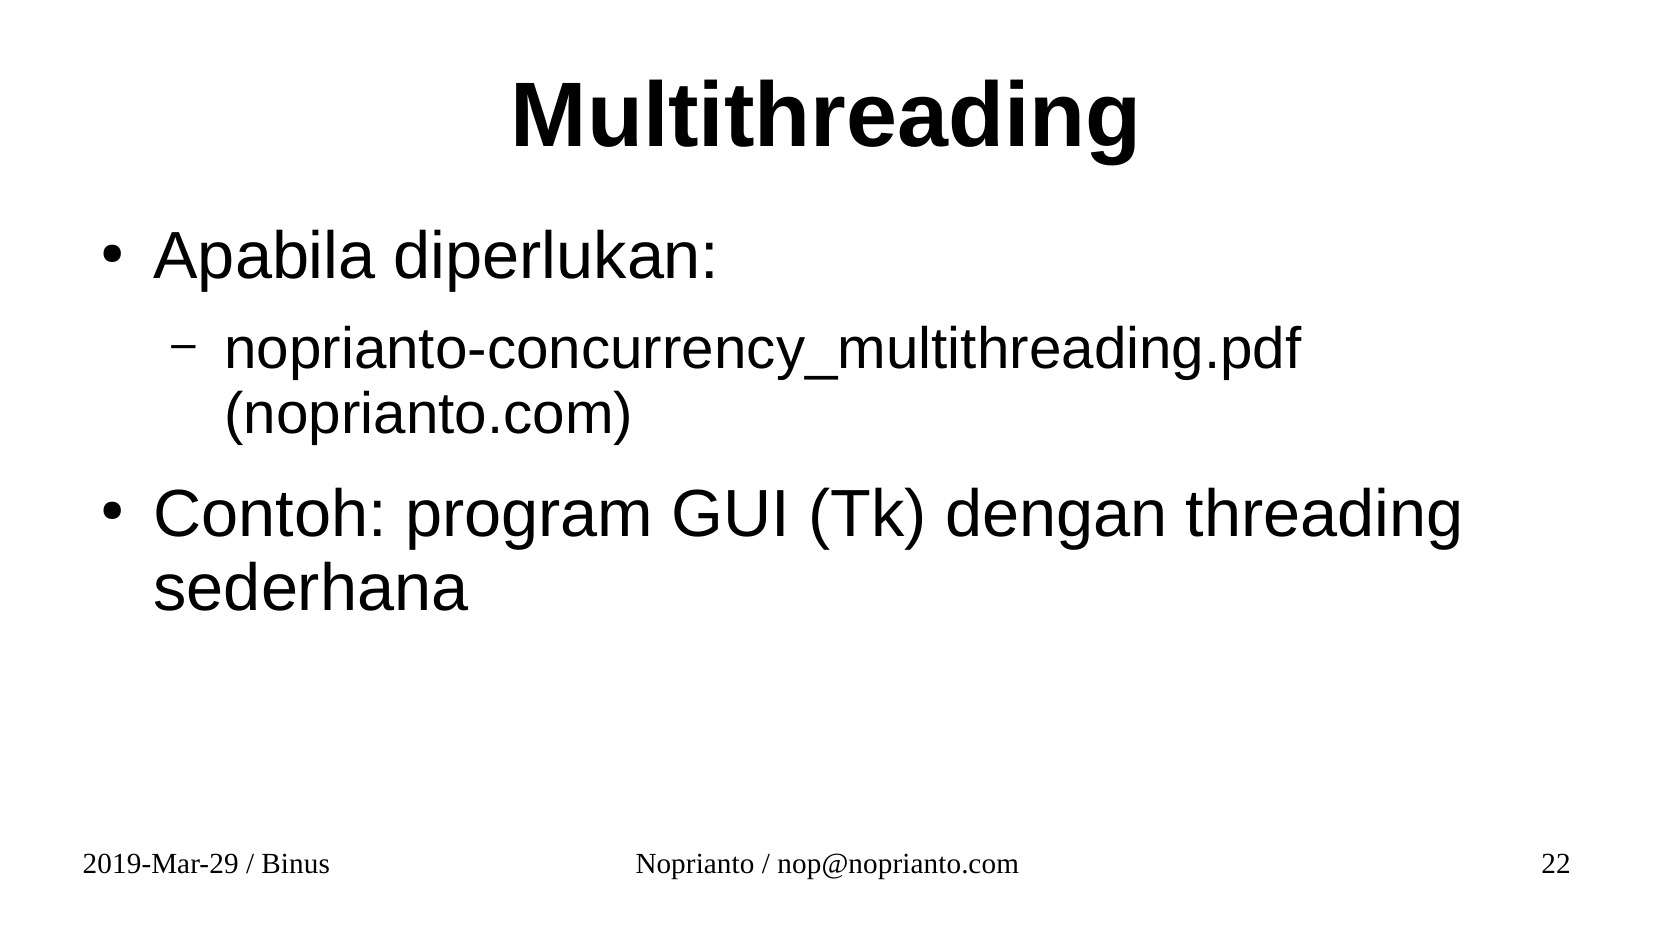

# Multithreading
Apabila diperlukan:
noprianto-concurrency_multithreading.pdf (noprianto.com)
Contoh: program GUI (Tk) dengan threading sederhana
2019-Mar-29 / Binus
Noprianto / nop@noprianto.com
22